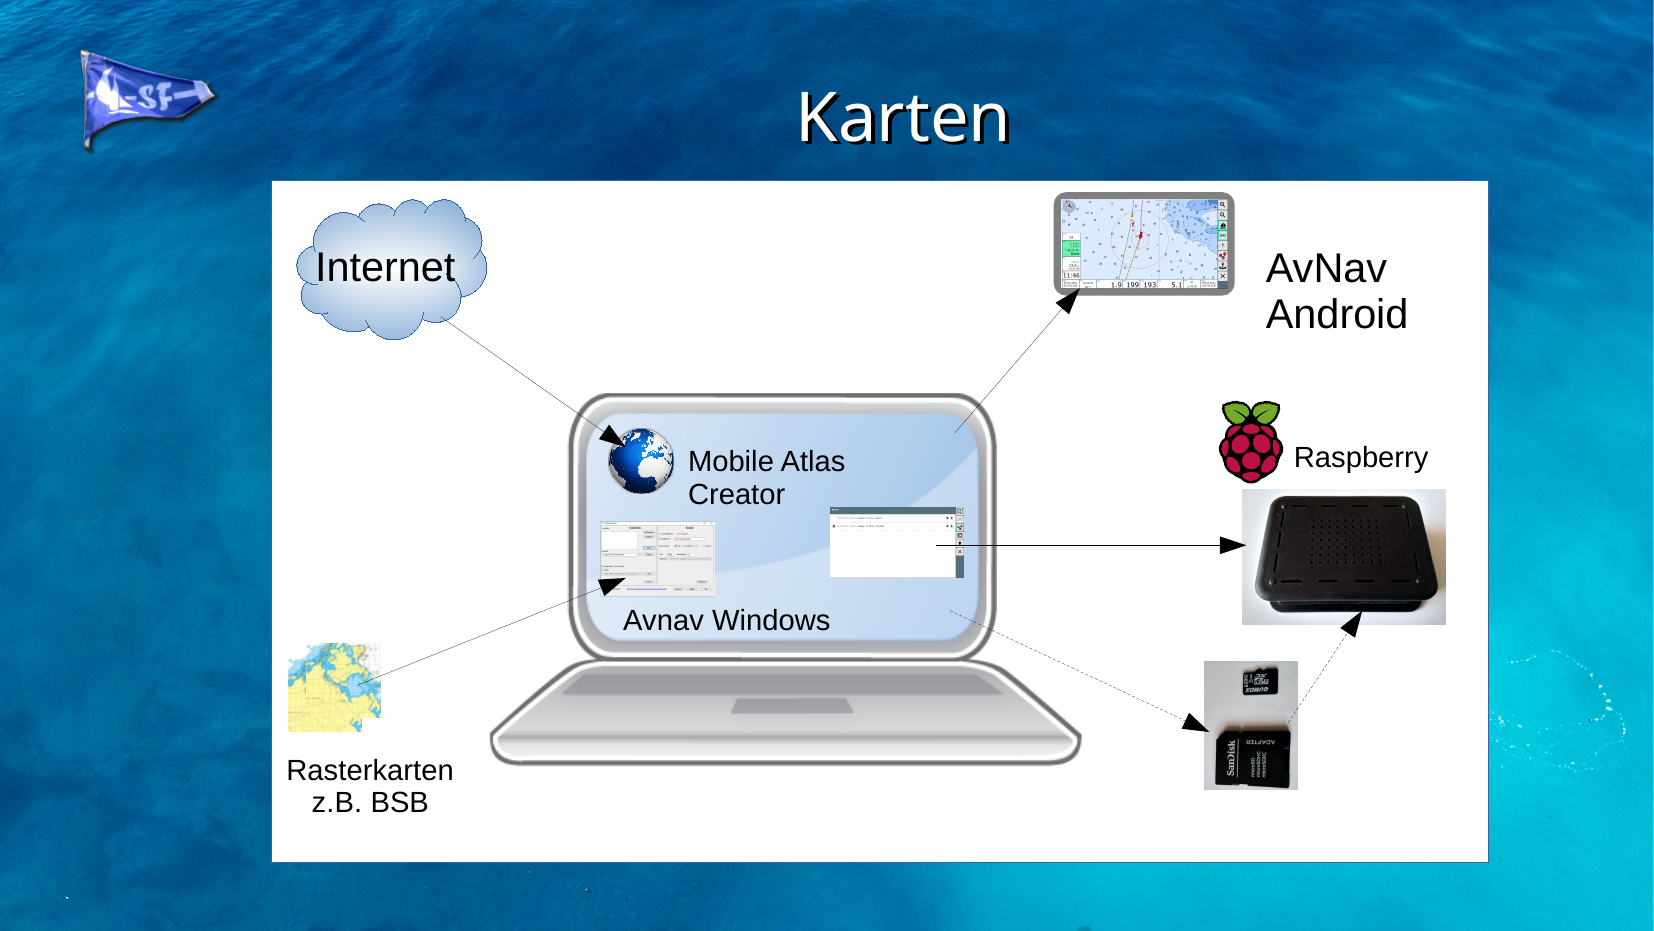

# Karten
Internet
AvNav Android
Raspberry
Mobile Atlas Creator
Avnav Windows
Rasterkarten
z.B. BSB